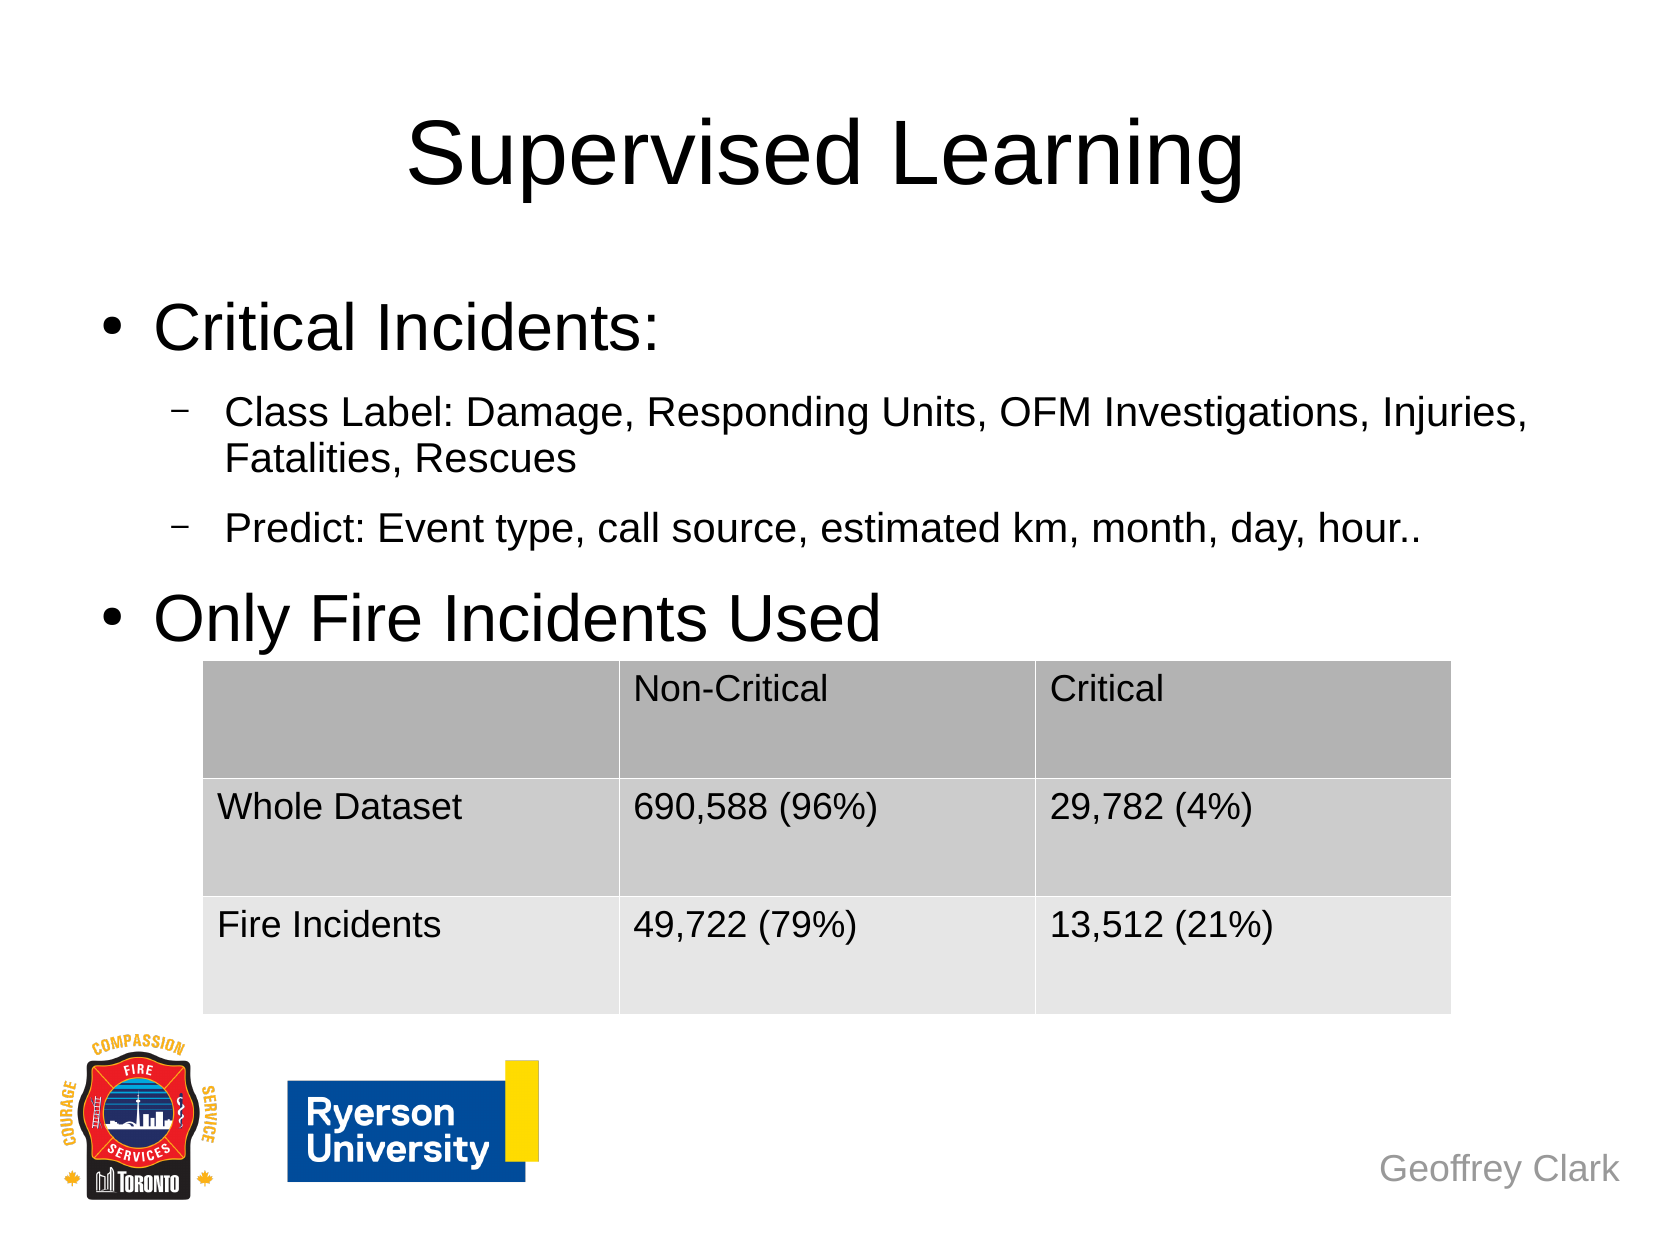

# Supervised Learning
Critical Incidents:
Class Label: Damage, Responding Units, OFM Investigations, Injuries, Fatalities, Rescues
Predict: Event type, call source, estimated km, month, day, hour..
Only Fire Incidents Used
| | Non-Critical | Critical |
| --- | --- | --- |
| Whole Dataset | 690,588 (96%) | 29,782 (4%) |
| Fire Incidents | 49,722 (79%) | 13,512 (21%) |
Geoffrey Clark